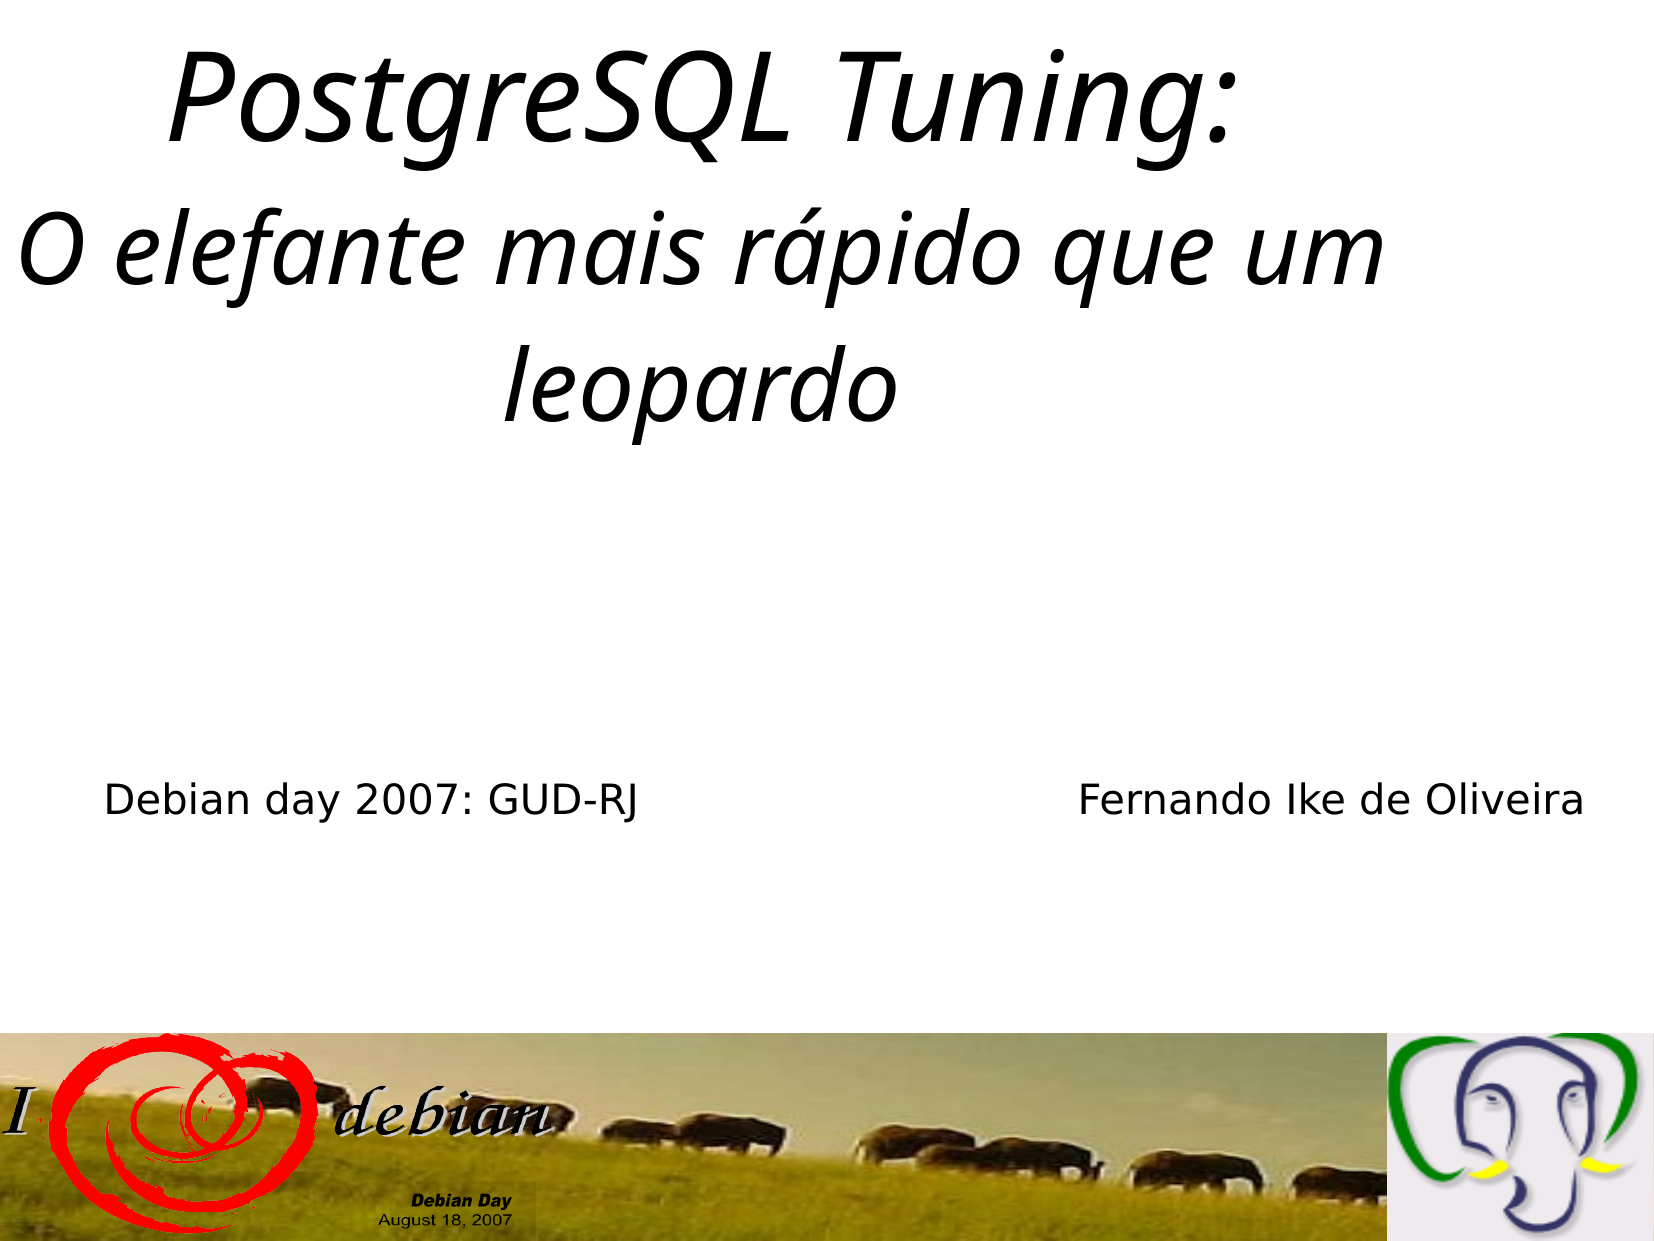

PostgreSQL Tuning:
O elefante mais rápido que um leopardo
Debian day 2007: GUD-RJ
Fernando Ike de Oliveira